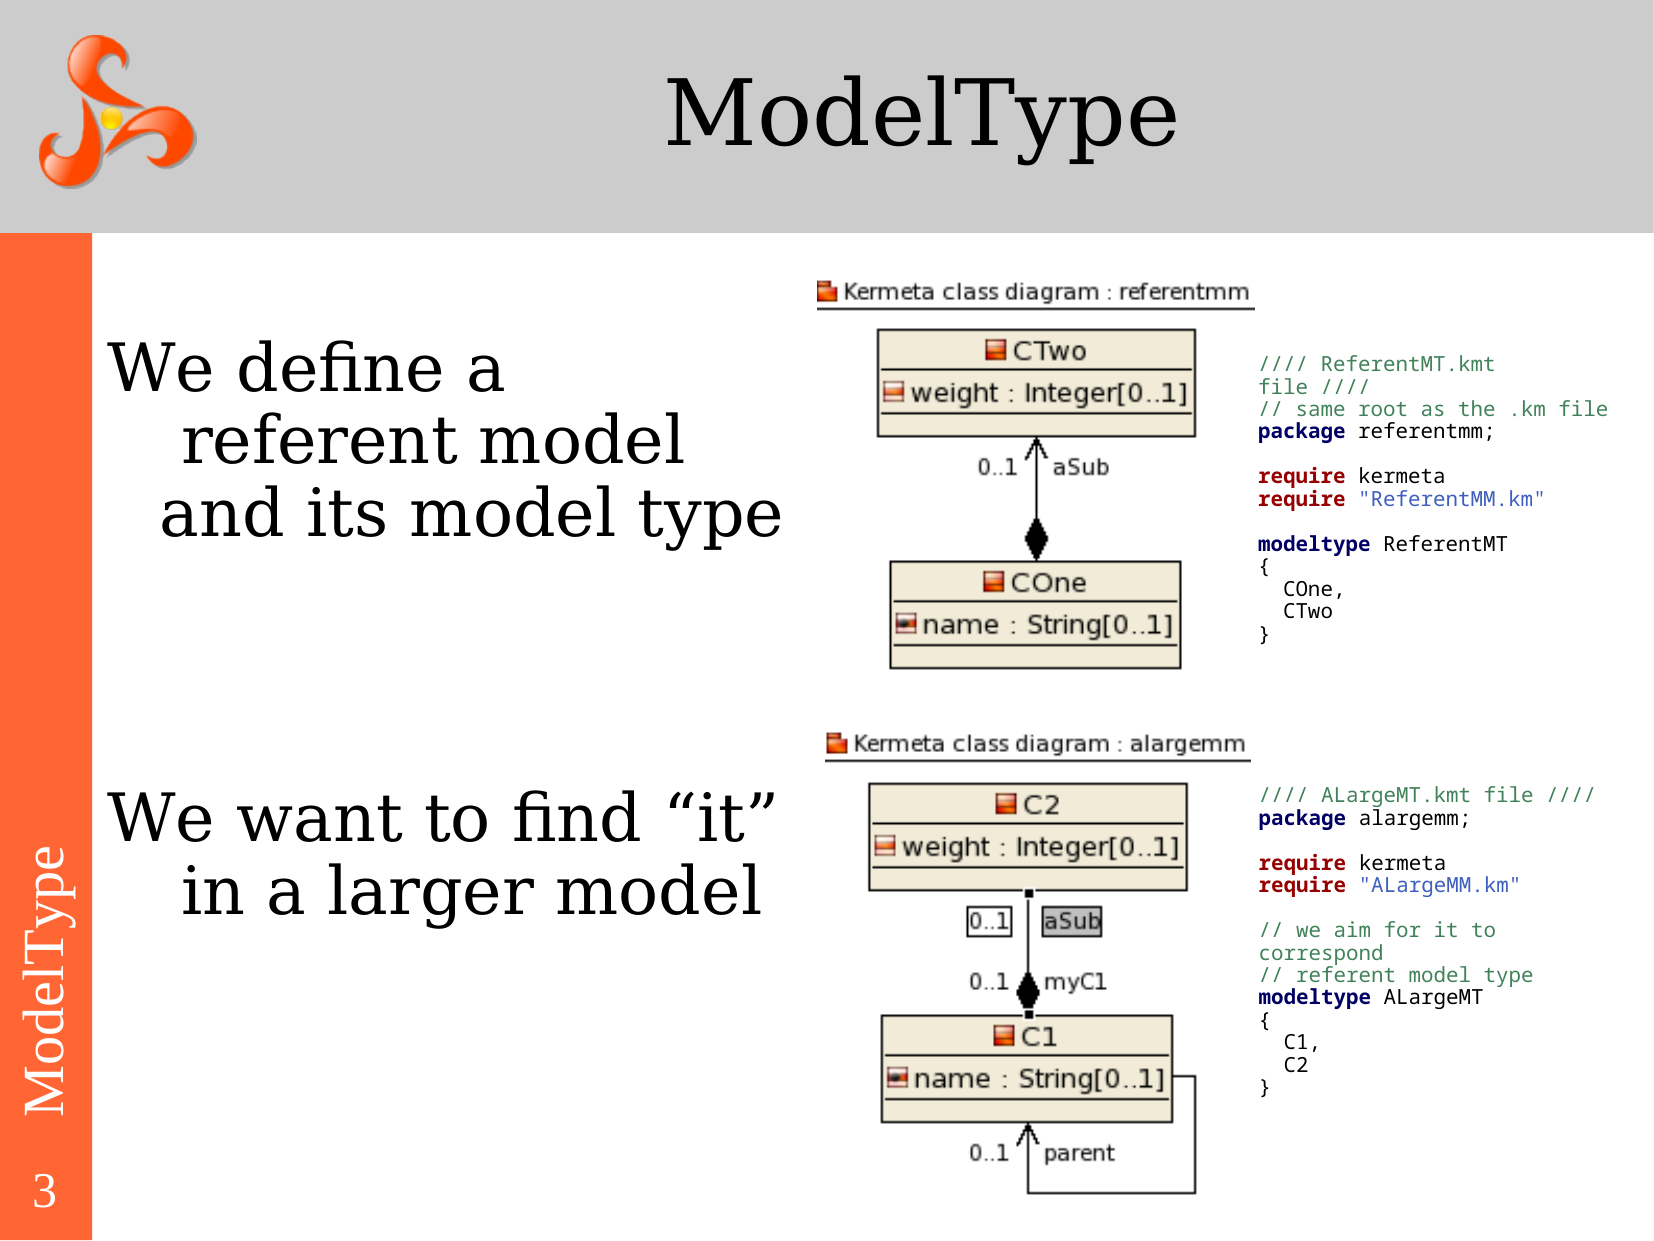

# ModelType
We define a
 referent model
and its model type
We want to find “it”
 in a larger model
//// ReferentMT.kmt file ////
// same root as the .km file
package referentmm;
require kermeta
require "ReferentMM.km"
modeltype ReferentMT
{
 COne,
 CTwo
}
ModelType
//// ALargeMT.kmt file ////
package alargemm;
require kermeta
require "ALargeMM.km"
// we aim for it to correspond
// referent model type
modeltype ALargeMT
{
 C1,
 C2
}